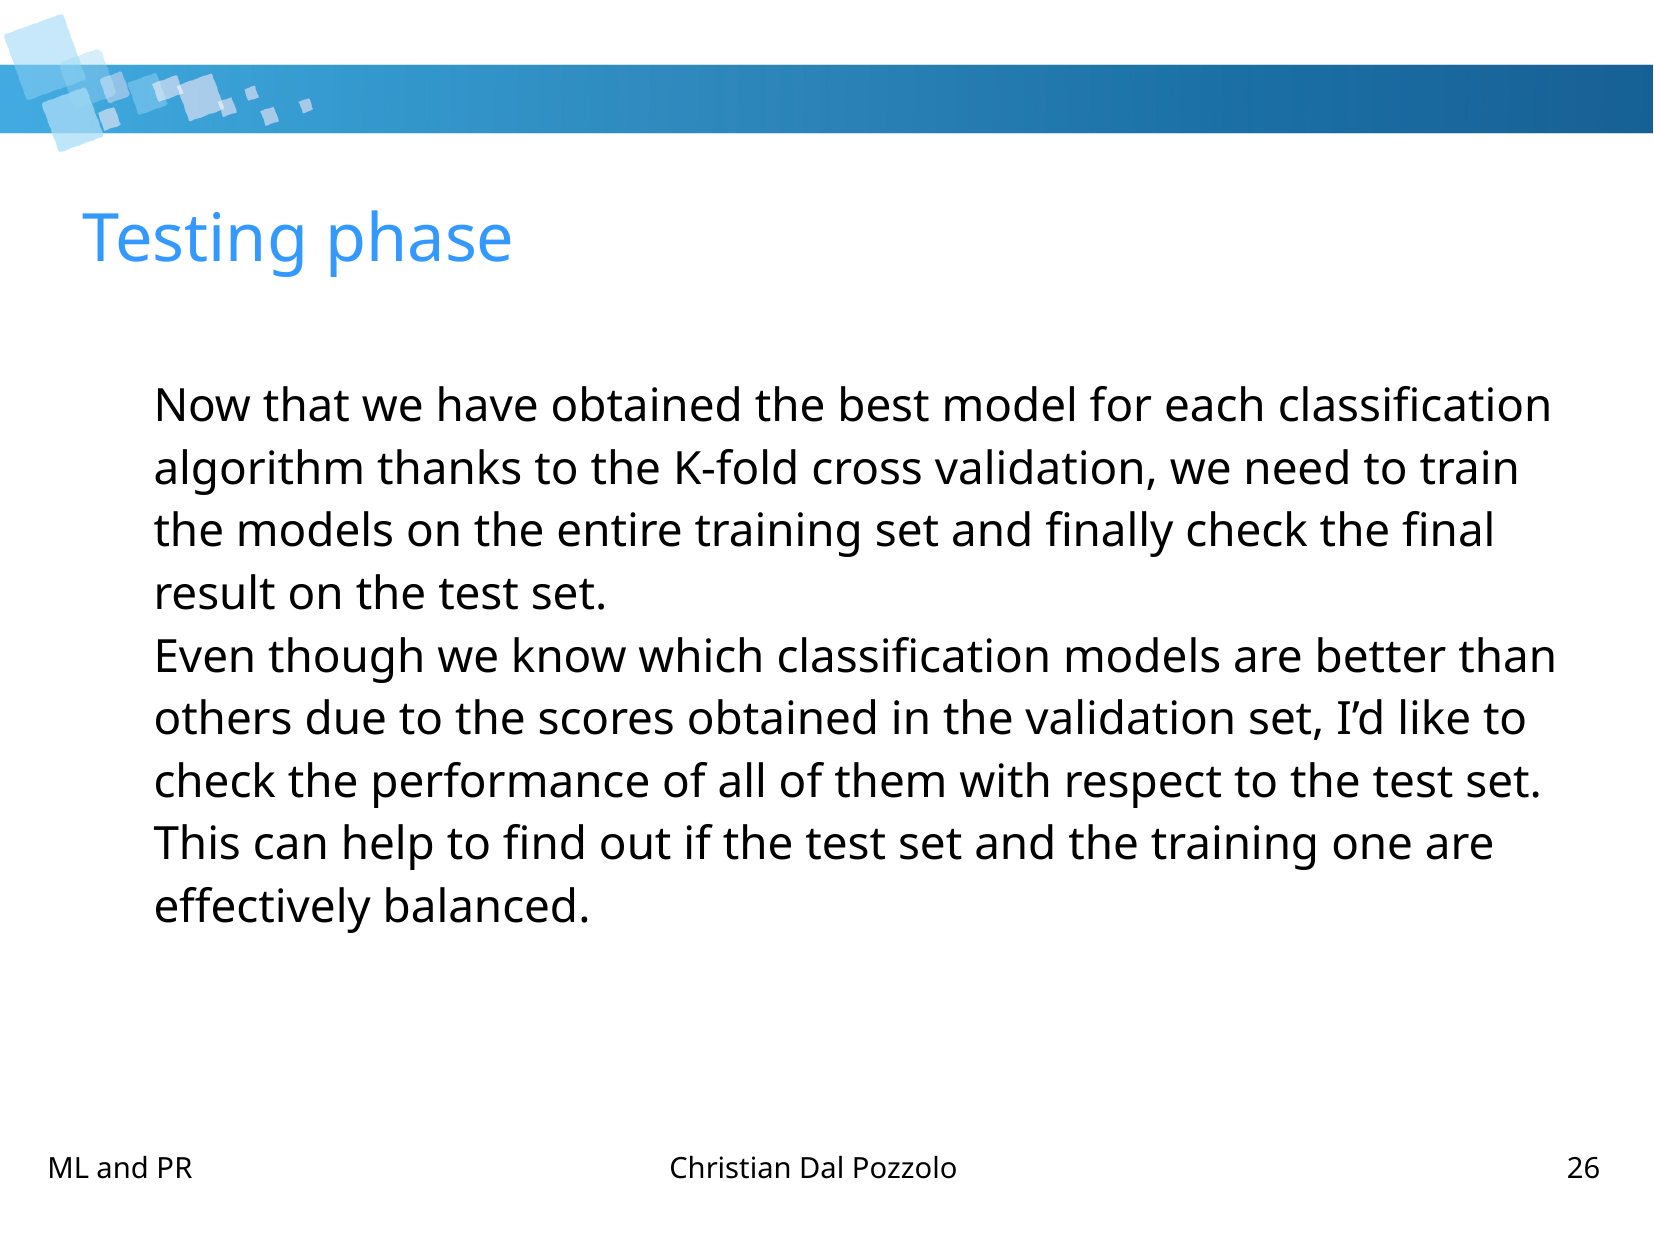

# Testing phase
Now that we have obtained the best model for each classification algorithm thanks to the K-fold cross validation, we need to train the models on the entire training set and finally check the final result on the test set.
Even though we know which classification models are better than others due to the scores obtained in the validation set, I’d like to check the performance of all of them with respect to the test set.
This can help to find out if the test set and the training one are effectively balanced.
ML and PR
Christian Dal Pozzolo
26